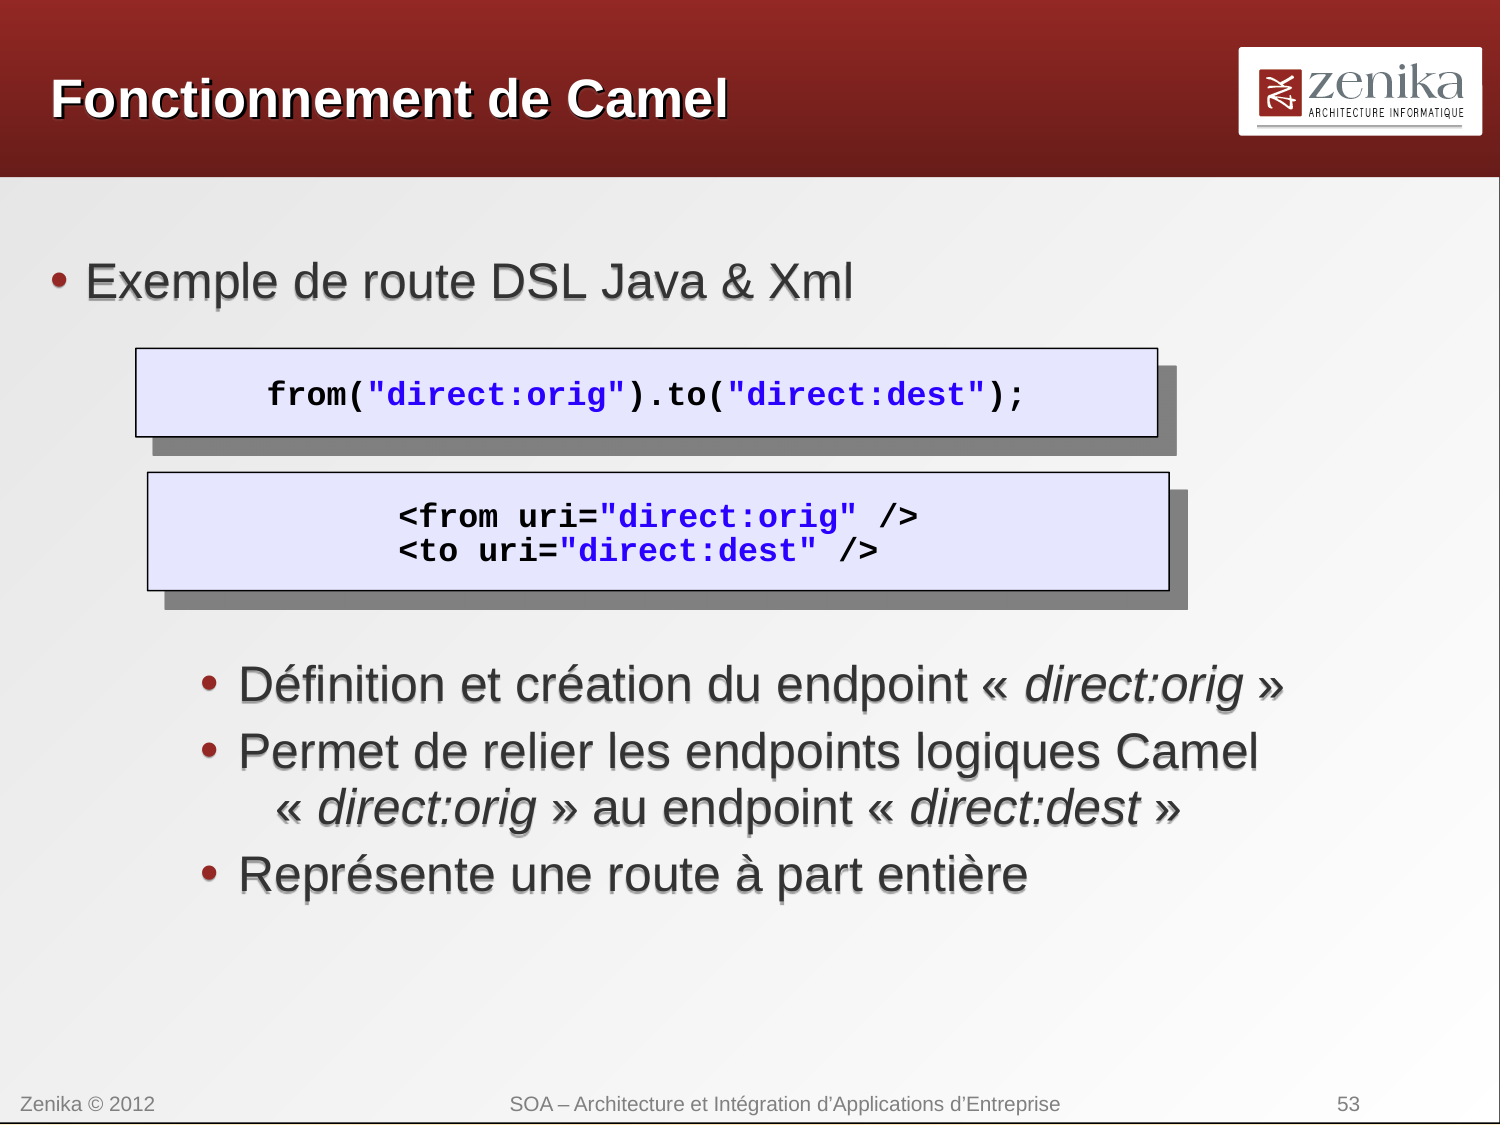

# Fonctionnement de Camel
Exemple de route DSL Java & Xml
Définition et création du endpoint « direct:orig »
Permet de relier les endpoints logiques Camel « direct:orig » au endpoint « direct:dest »
Représente une route à part entière
from("direct:orig").to("direct:dest");
<from uri="direct:orig" />
<to uri="direct:dest" />